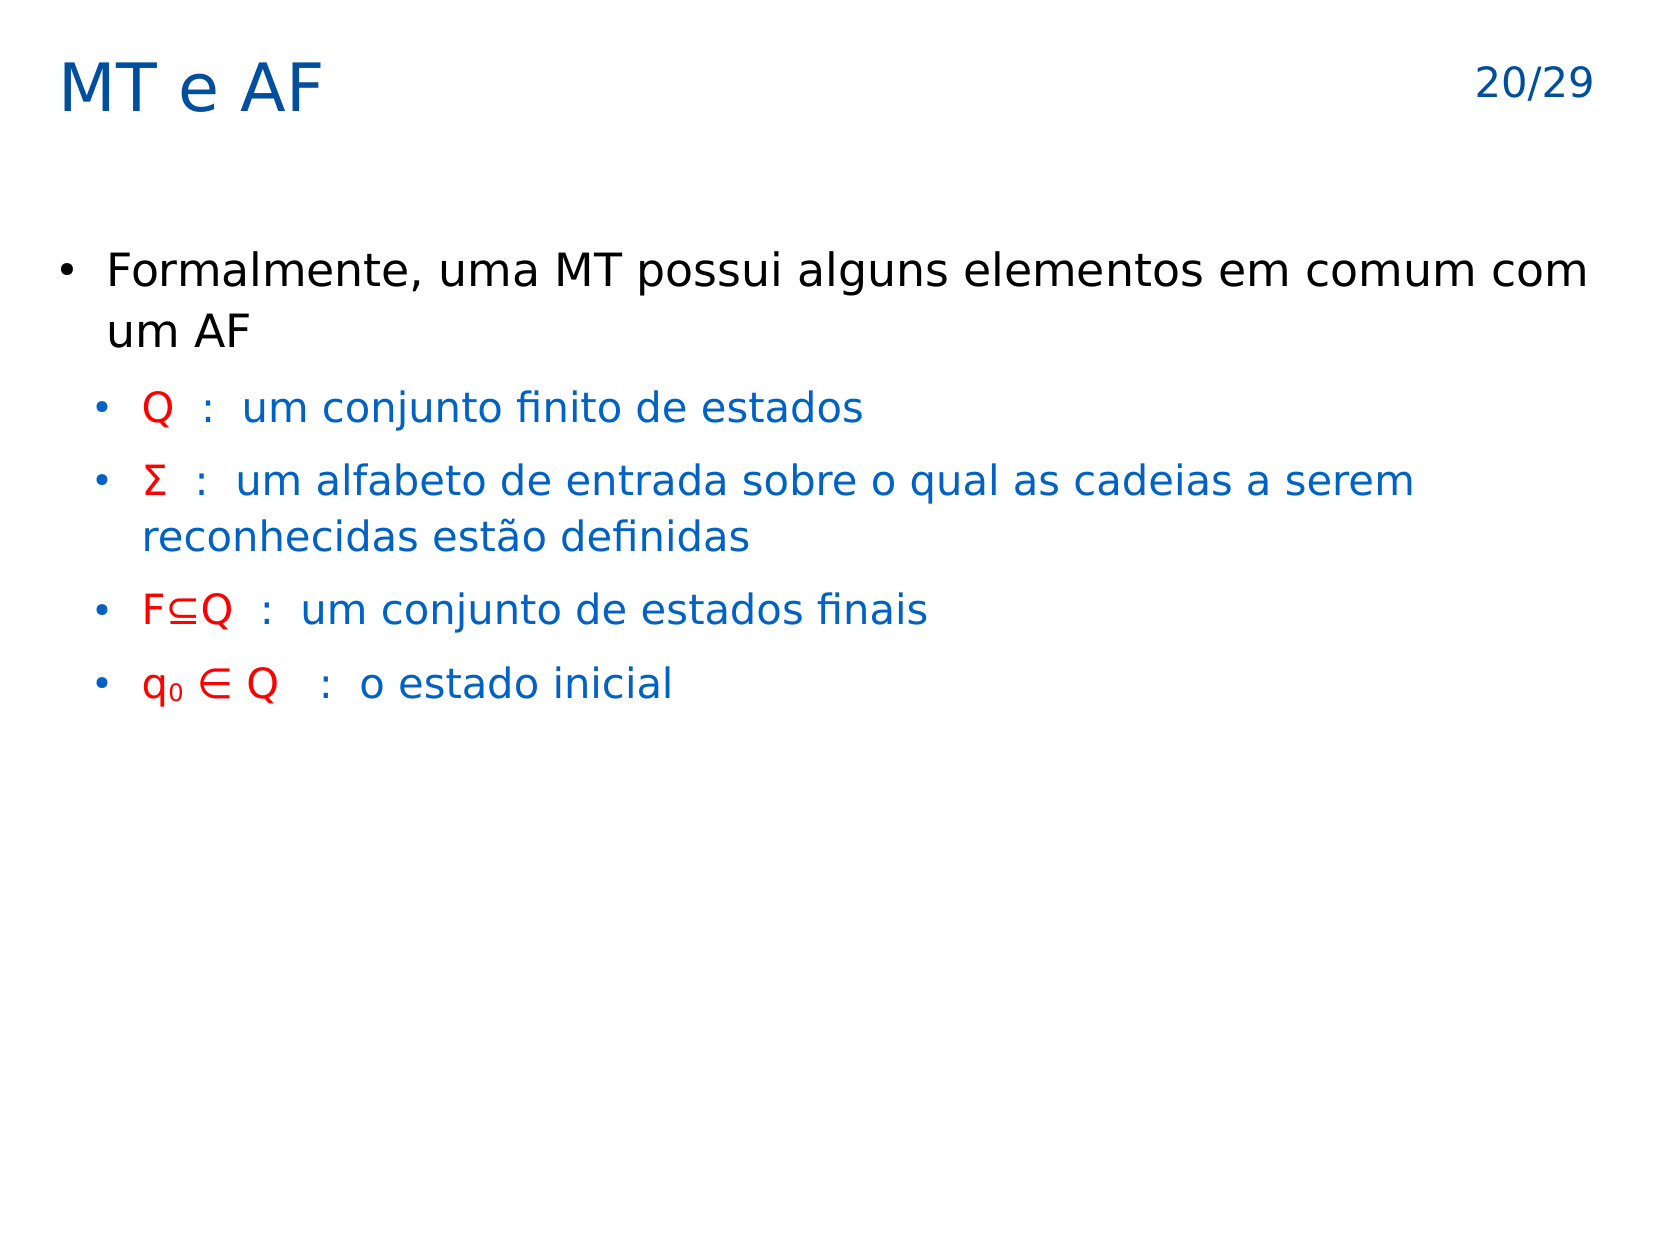

# MT e AF
20
Formalmente, uma MT possui alguns elementos em comum com um AF
Q : um conjunto finito de estados
Σ : um alfabeto de entrada sobre o qual as cadeias a serem reconhecidas estão definidas
F⊆Q : um conjunto de estados finais
q0 ∈ Q : o estado inicial